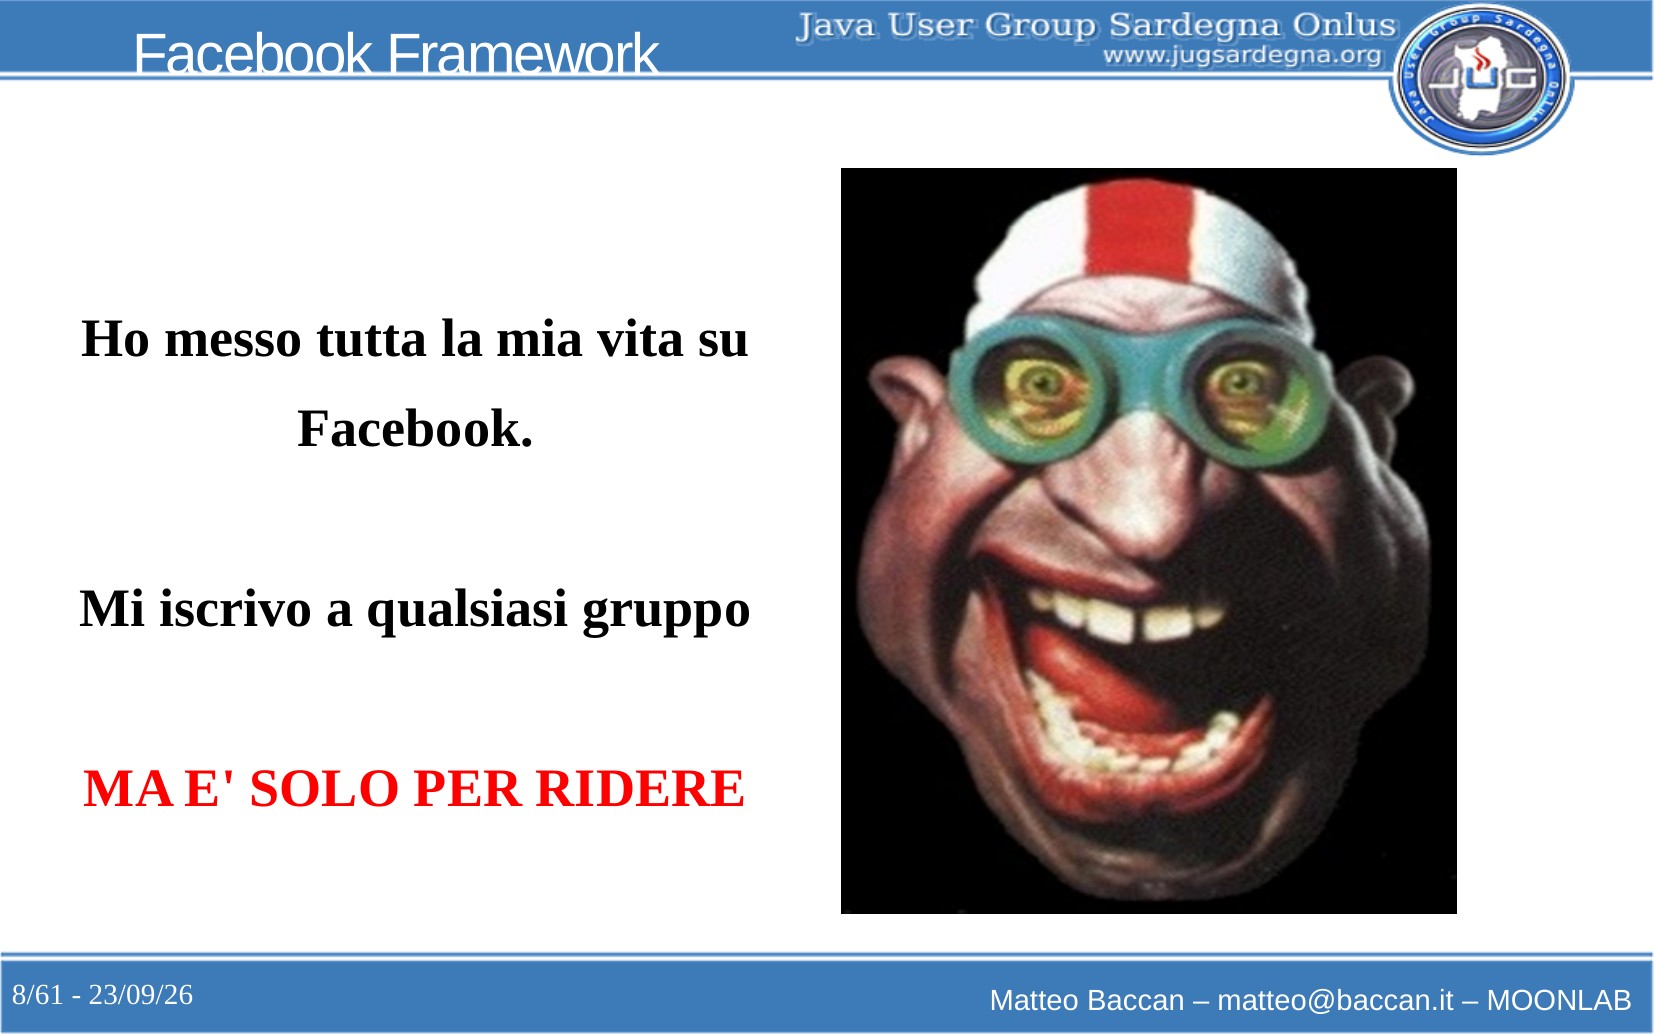

# Facebook Framework
Ho messo tutta la mia vita su Facebook.
Mi iscrivo a qualsiasi gruppo
MA E' SOLO PER RIDERE
8